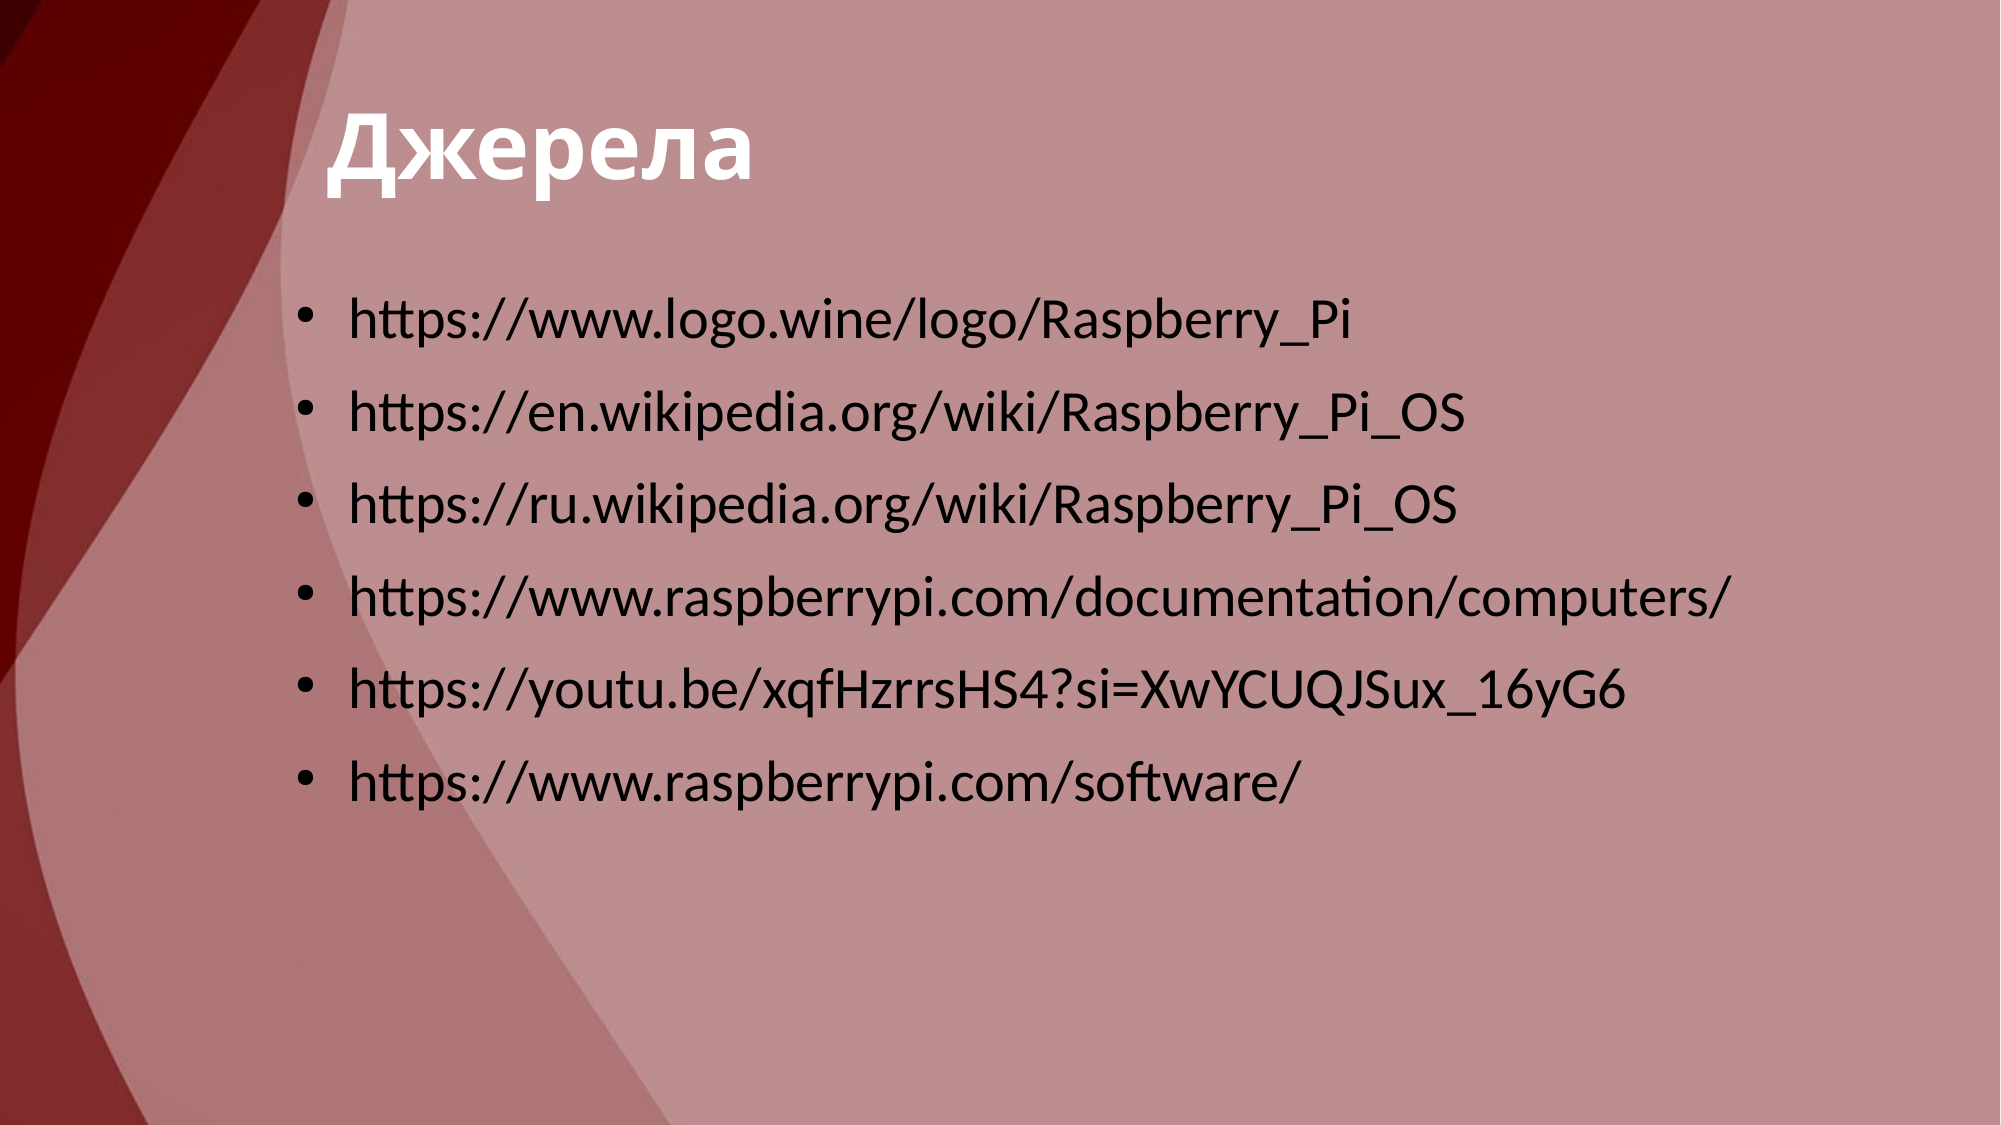

# Джерела
https://www.logo.wine/logo/Raspberry_Pi
https://en.wikipedia.org/wiki/Raspberry_Pi_OS
https://ru.wikipedia.org/wiki/Raspberry_Pi_OS
https://www.raspberrypi.com/documentation/computers/
https://youtu.be/xqfHzrrsHS4?si=XwYCUQJSux_16yG6
https://www.raspberrypi.com/software/